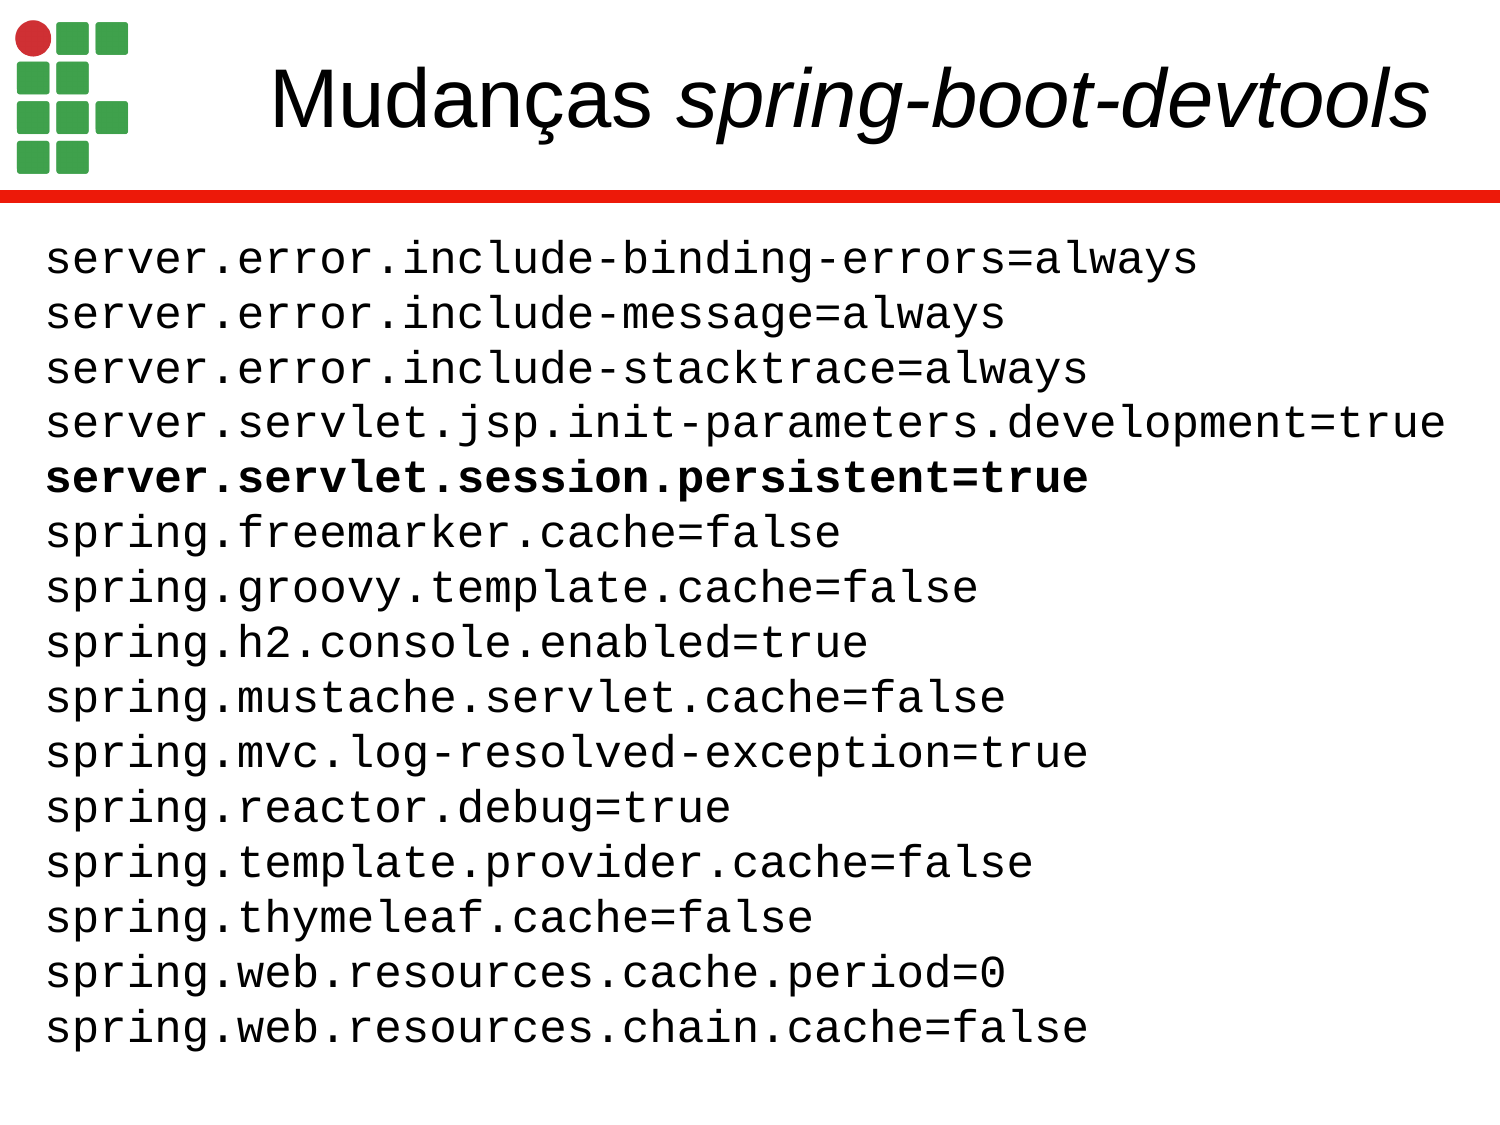

# Mudanças spring-boot-devtools
server.error.include-binding-errors=always
server.error.include-message=always
server.error.include-stacktrace=always
server.servlet.jsp.init-parameters.development=true
server.servlet.session.persistent=true
spring.freemarker.cache=false
spring.groovy.template.cache=false
spring.h2.console.enabled=true
spring.mustache.servlet.cache=false
spring.mvc.log-resolved-exception=true
spring.reactor.debug=true
spring.template.provider.cache=false
spring.thymeleaf.cache=false
spring.web.resources.cache.period=0
spring.web.resources.chain.cache=false